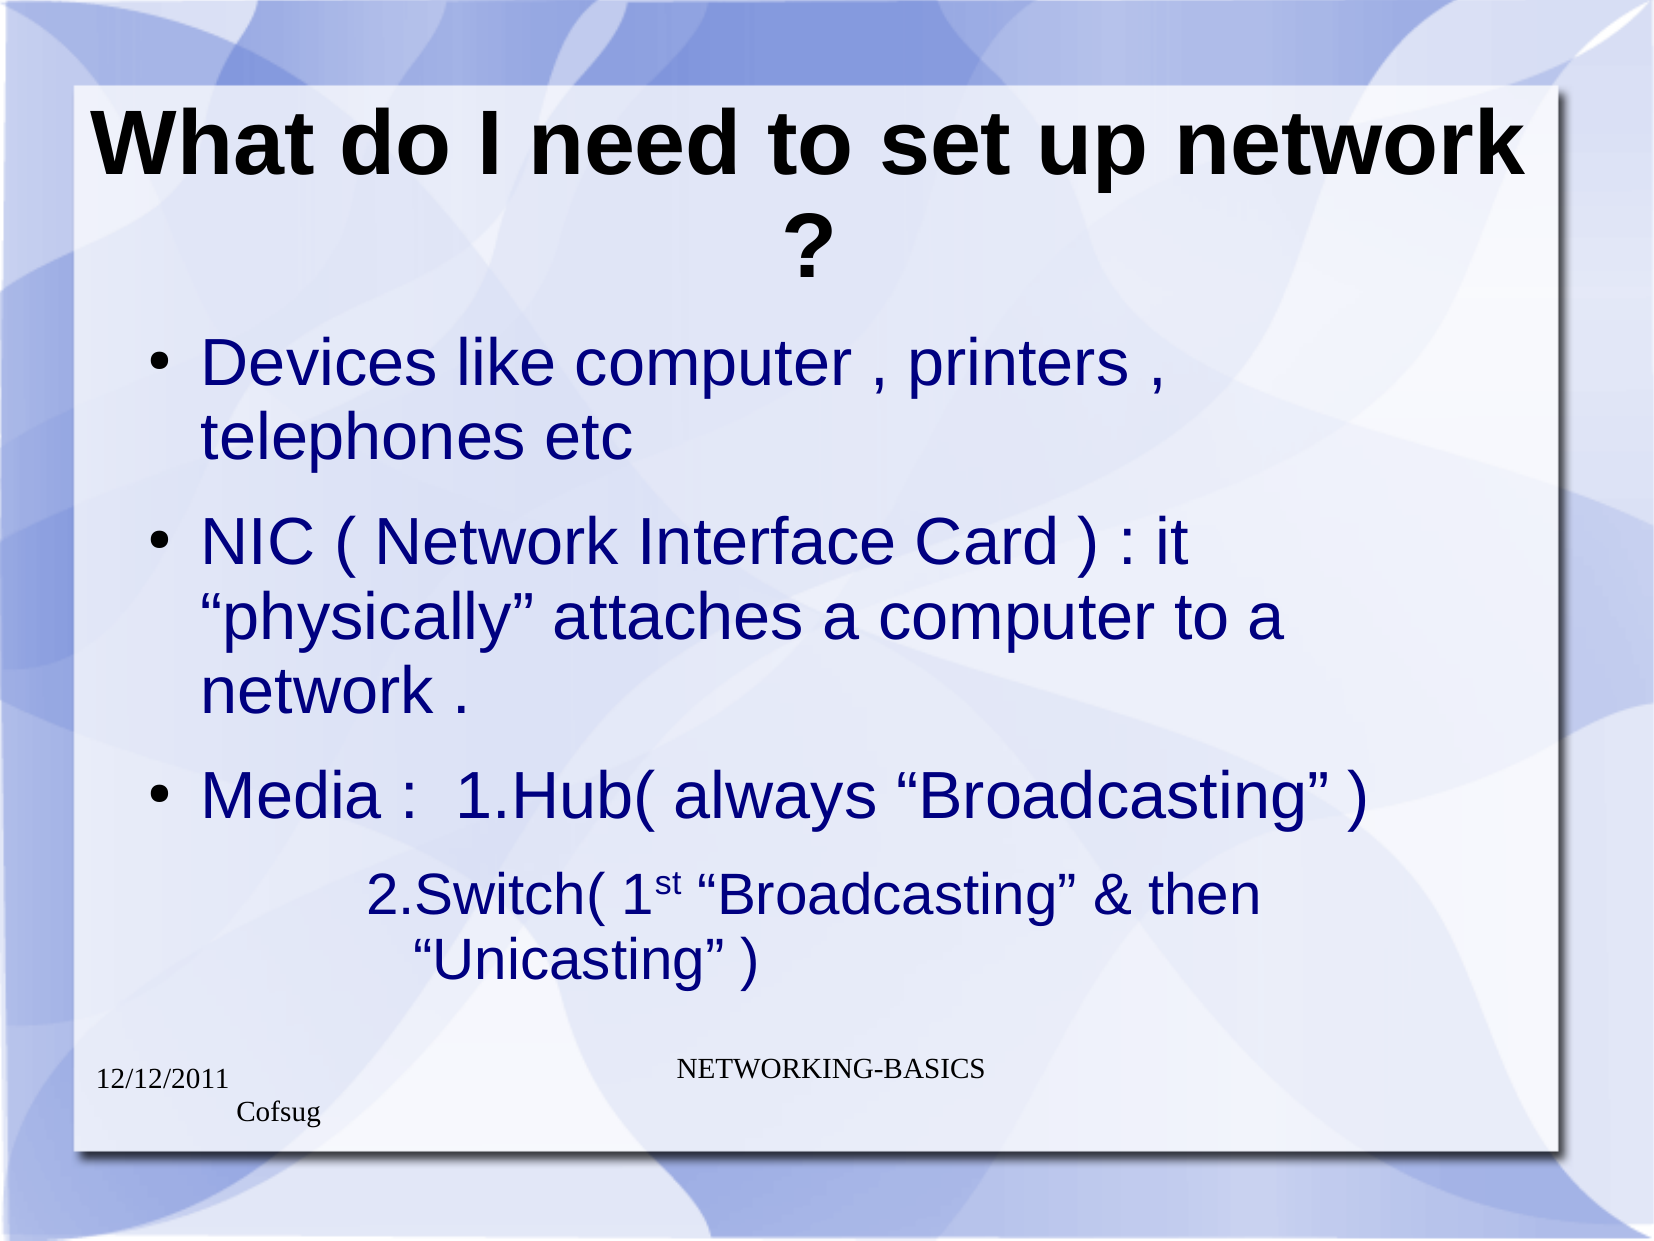

# What do I need to set up network ?
Devices like computer , printers , telephones etc
NIC ( Network Interface Card ) : it “physically” attaches a computer to a network .
Media : 1.Hub( always “Broadcasting” )
2.Switch( 1st “Broadcasting” & then “Unicasting” )